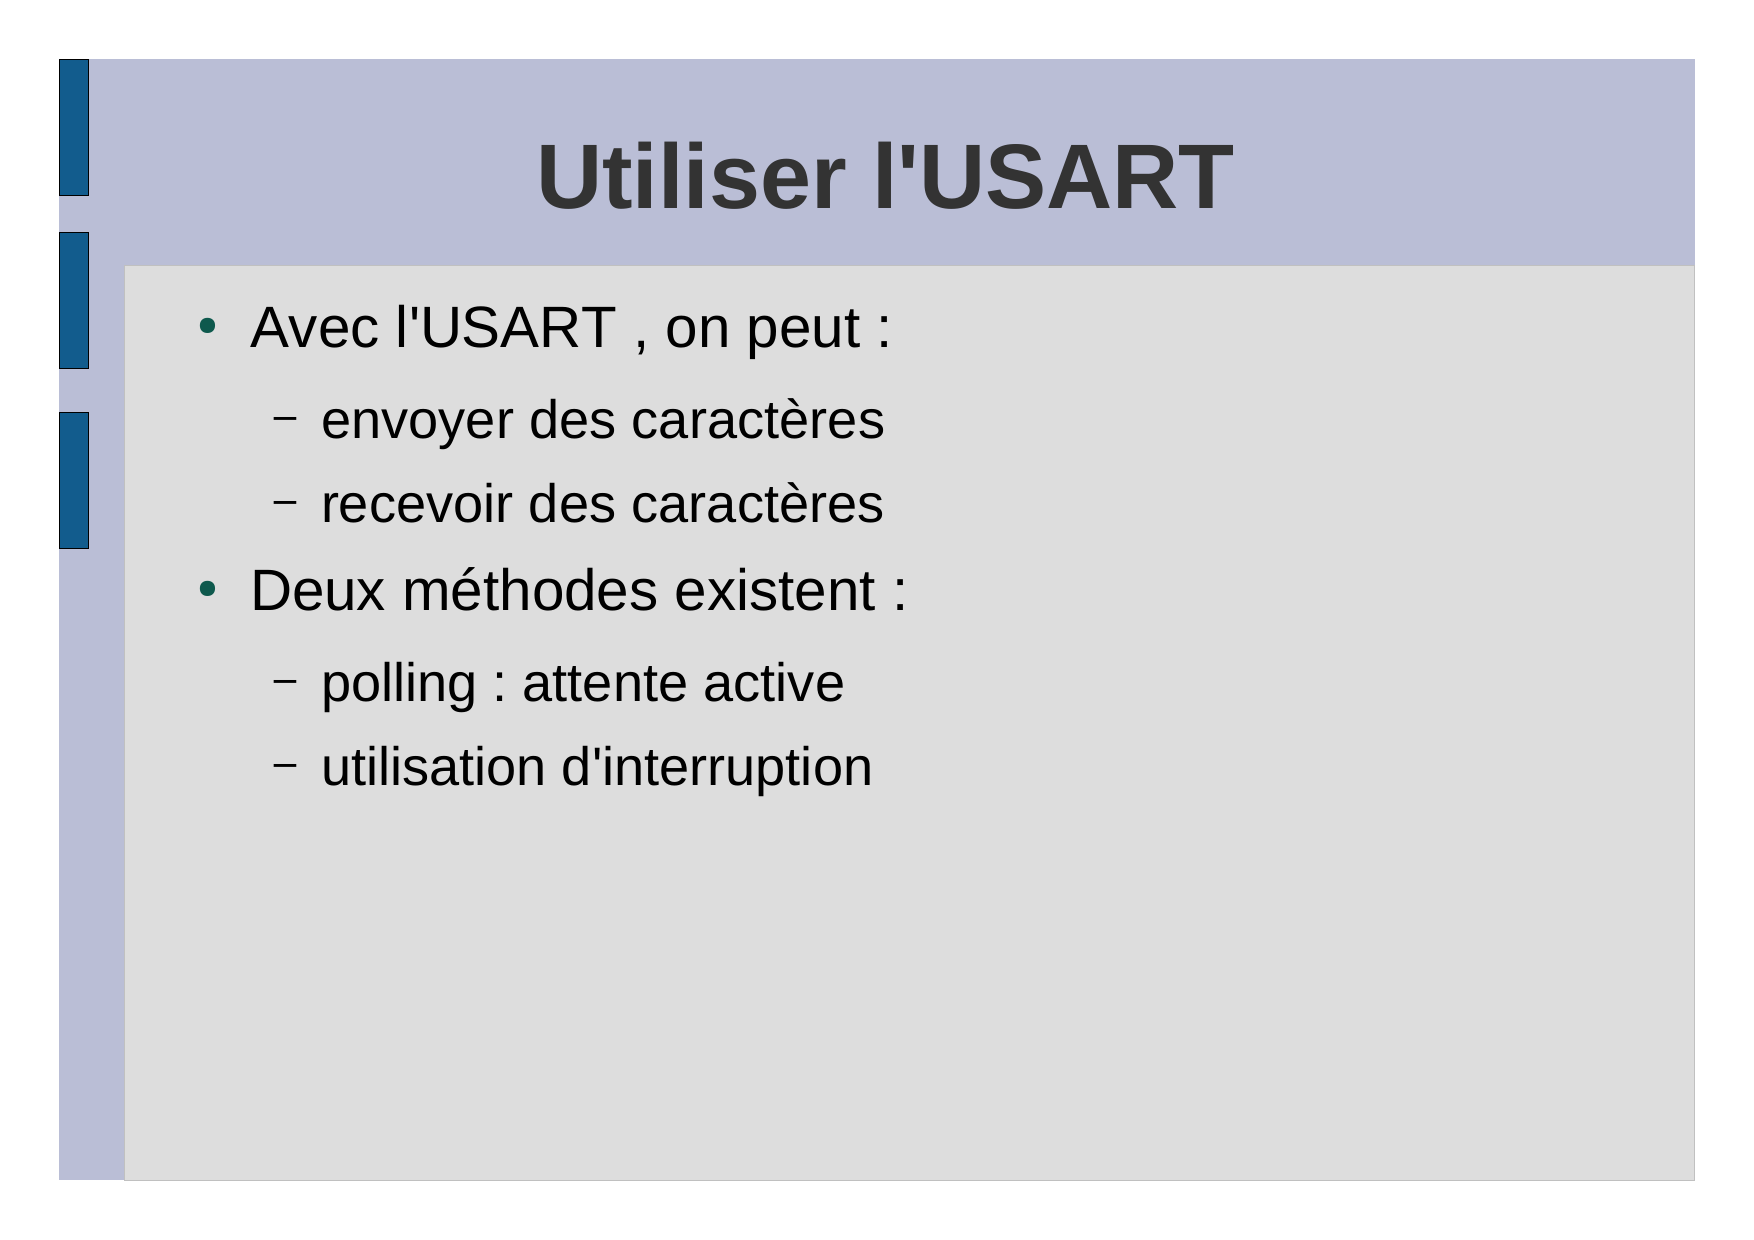

# Utiliser l'USART
Avec l'USART , on peut :
envoyer des caractères
recevoir des caractères
Deux méthodes existent :
polling : attente active
utilisation d'interruption